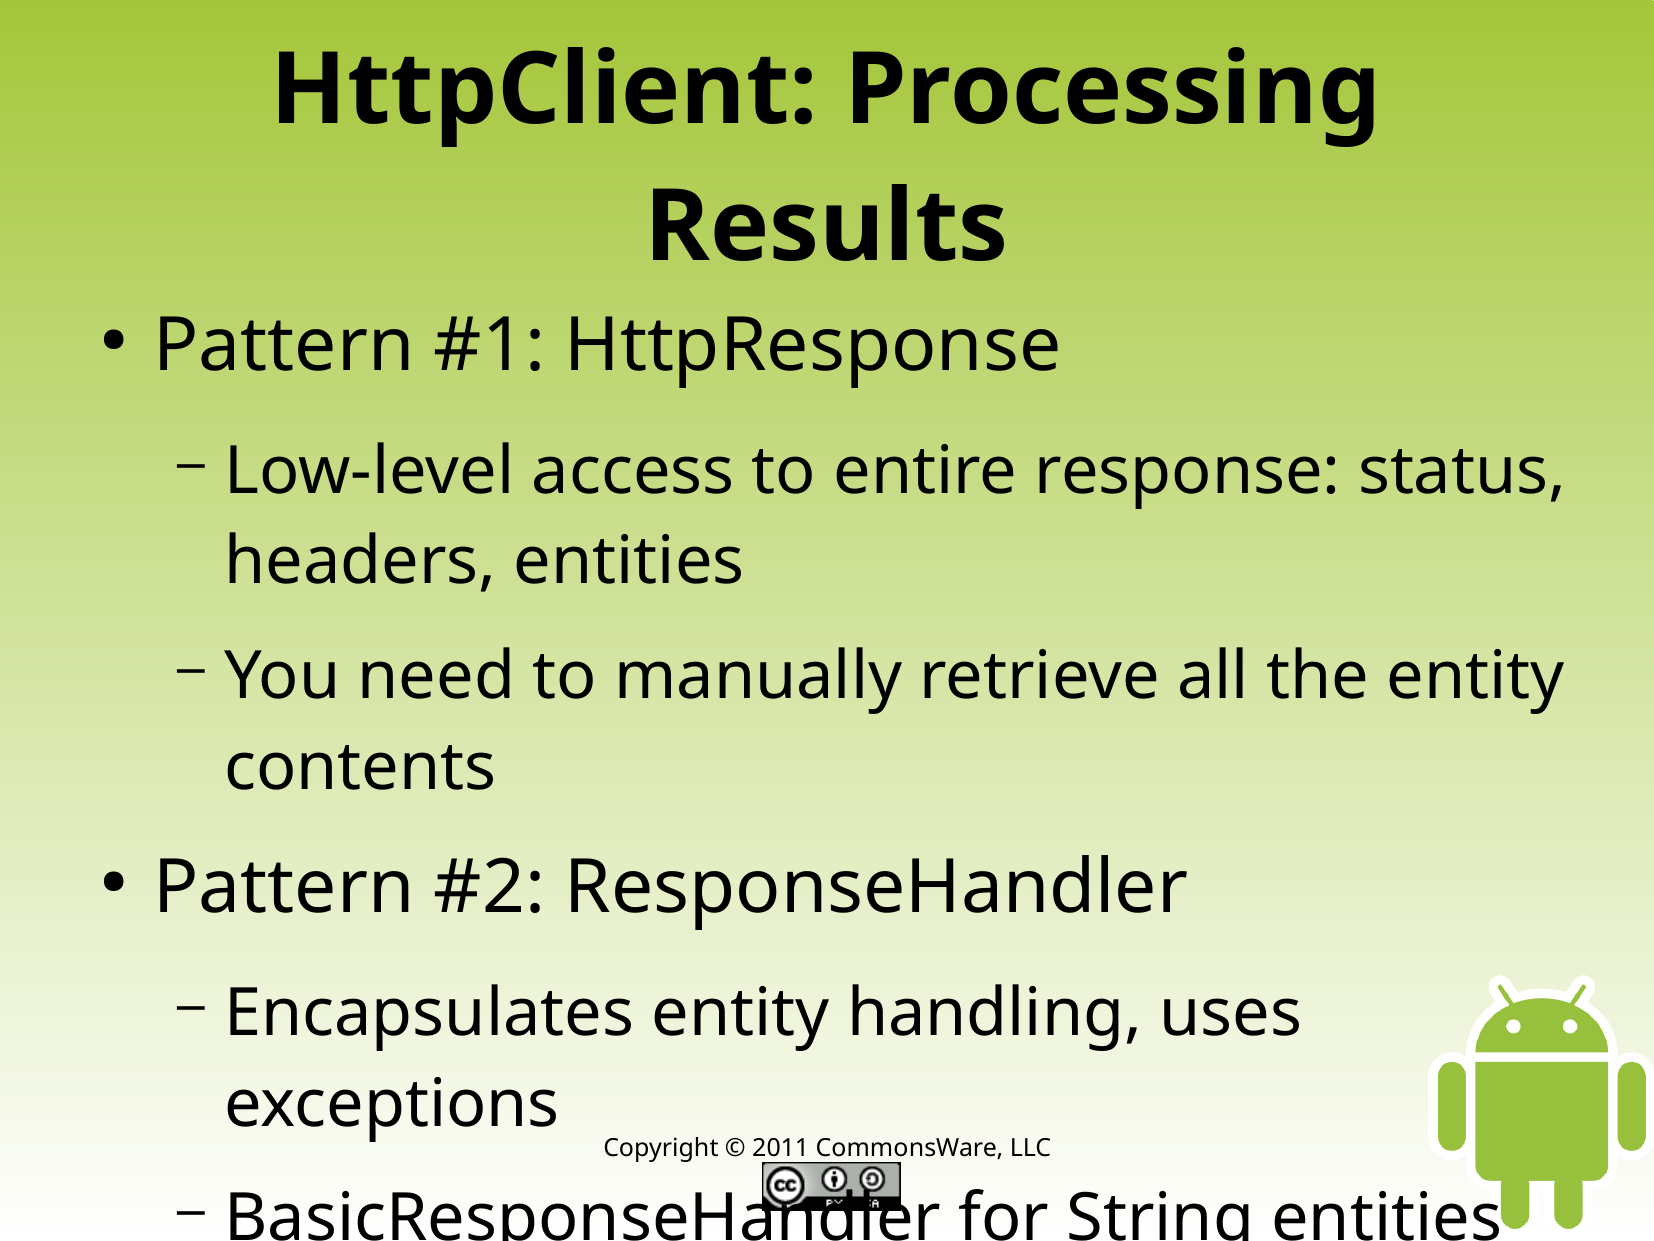

# HttpClient: Processing Results
Pattern #1: HttpResponse
Low-level access to entire response: status, headers, entities
You need to manually retrieve all the entity contents
Pattern #2: ResponseHandler
Encapsulates entity handling, uses exceptions
BasicResponseHandler for String entities